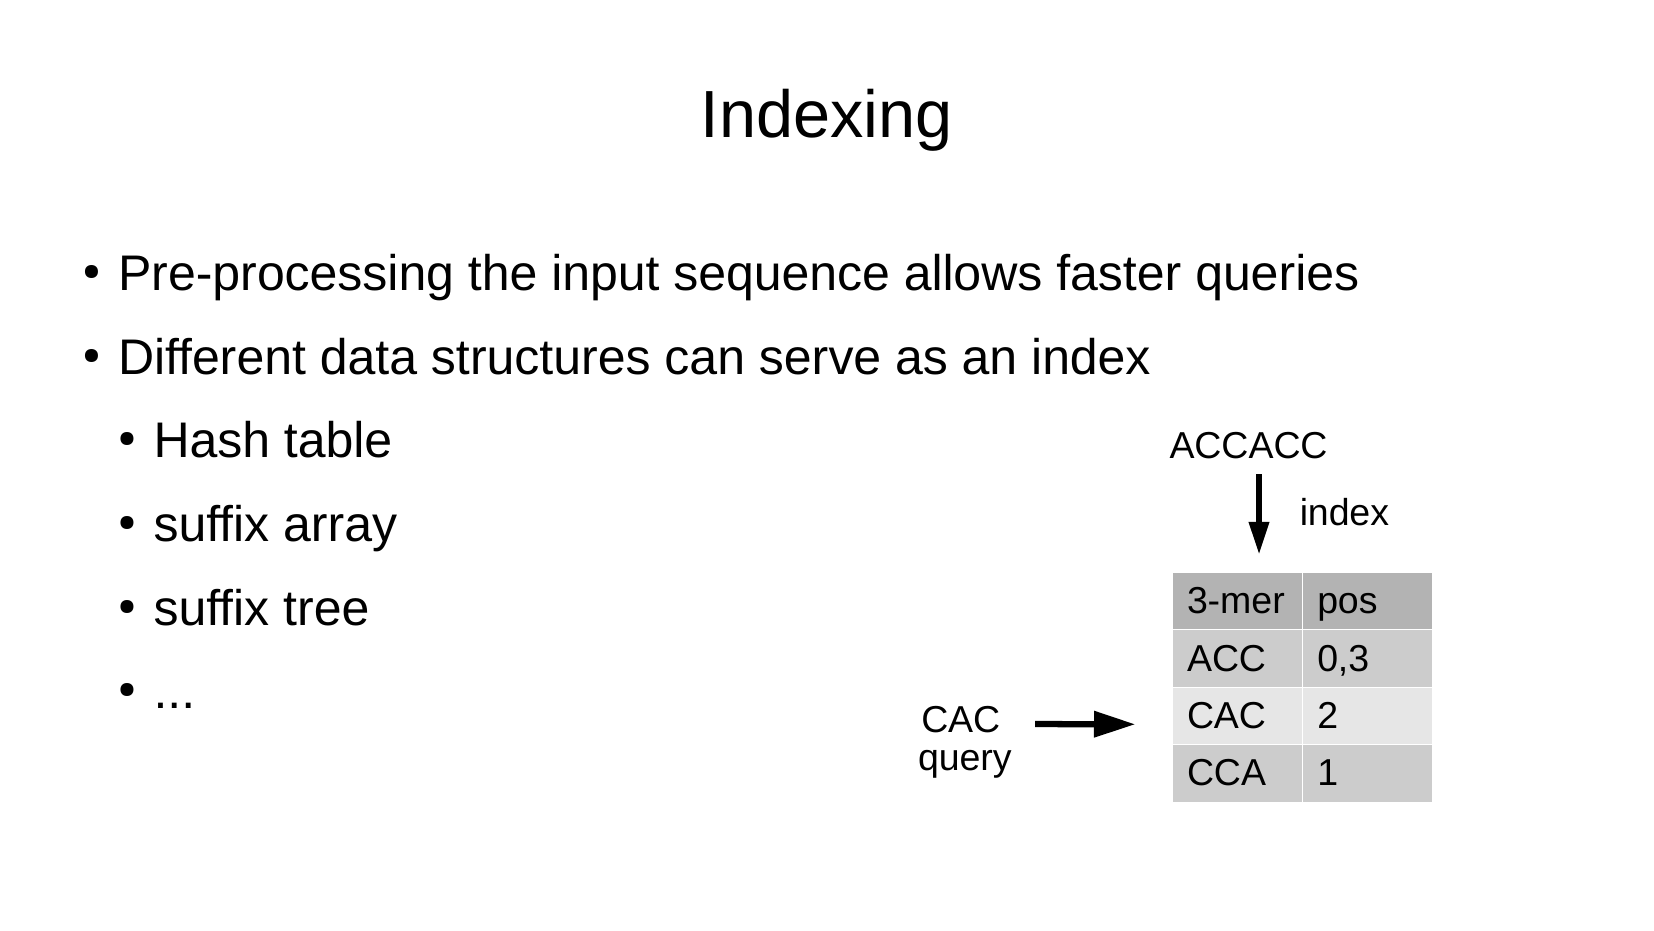

# Indexing
Pre-processing the input sequence allows faster queries
Different data structures can serve as an index
Hash table
suffix array
suffix tree
...
ACCACC
index
| 3-mer | pos |
| --- | --- |
| ACC | 0,3 |
| CAC | 2 |
| CCA | 1 |
CAC
query